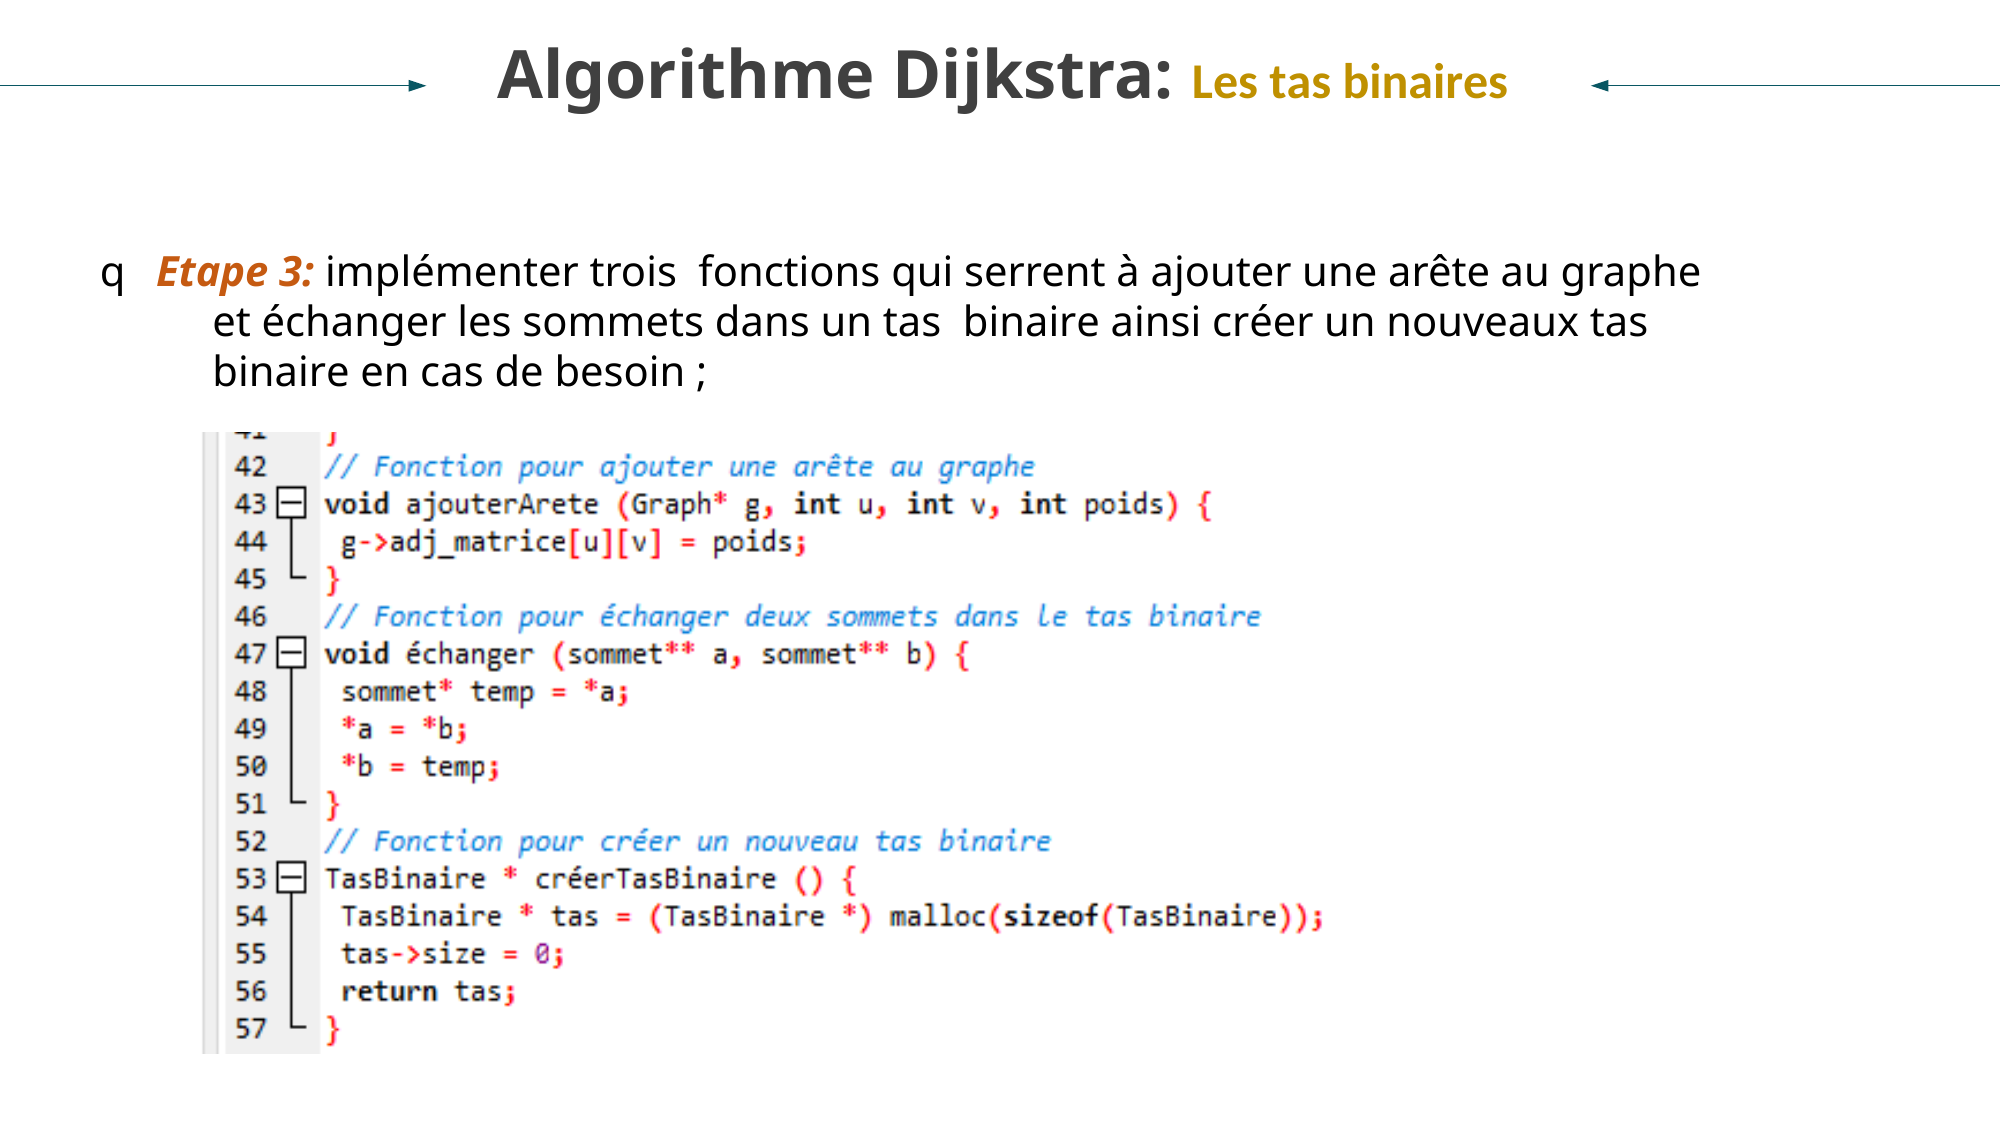

Algorithme Dijkstra: Les tas binaires
# Analyse du projet : diapositive 3
Etape 3: implémenter trois fonctions qui serrent à ajouter une arête au graphe et échanger les sommets dans un tas binaire ainsi créer un nouveaux tas binaire en cas de besoin ;